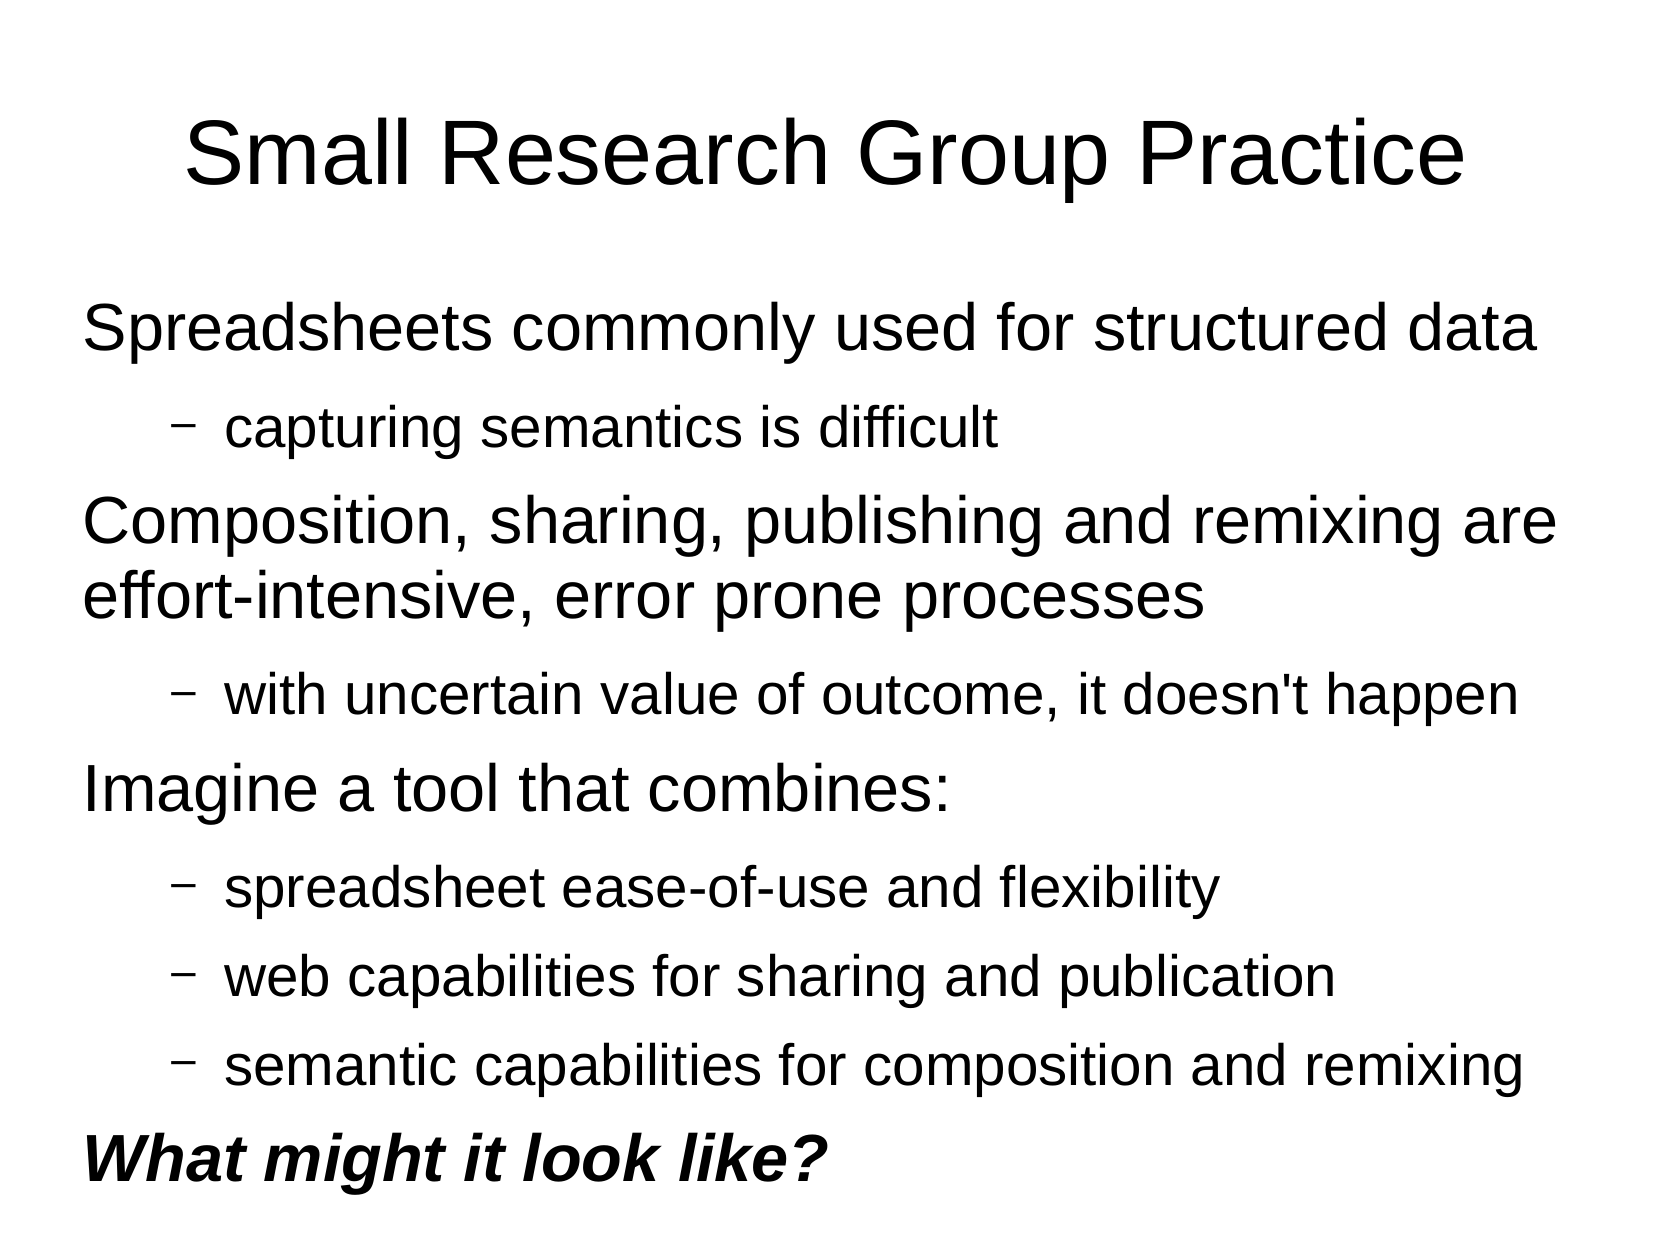

# Small Research Group Practice
Spreadsheets commonly used for structured data
capturing semantics is difficult
Composition, sharing, publishing and remixing are effort-intensive, error prone processes
with uncertain value of outcome, it doesn't happen
Imagine a tool that combines:
spreadsheet ease-of-use and flexibility
web capabilities for sharing and publication
semantic capabilities for composition and remixing
What might it look like?